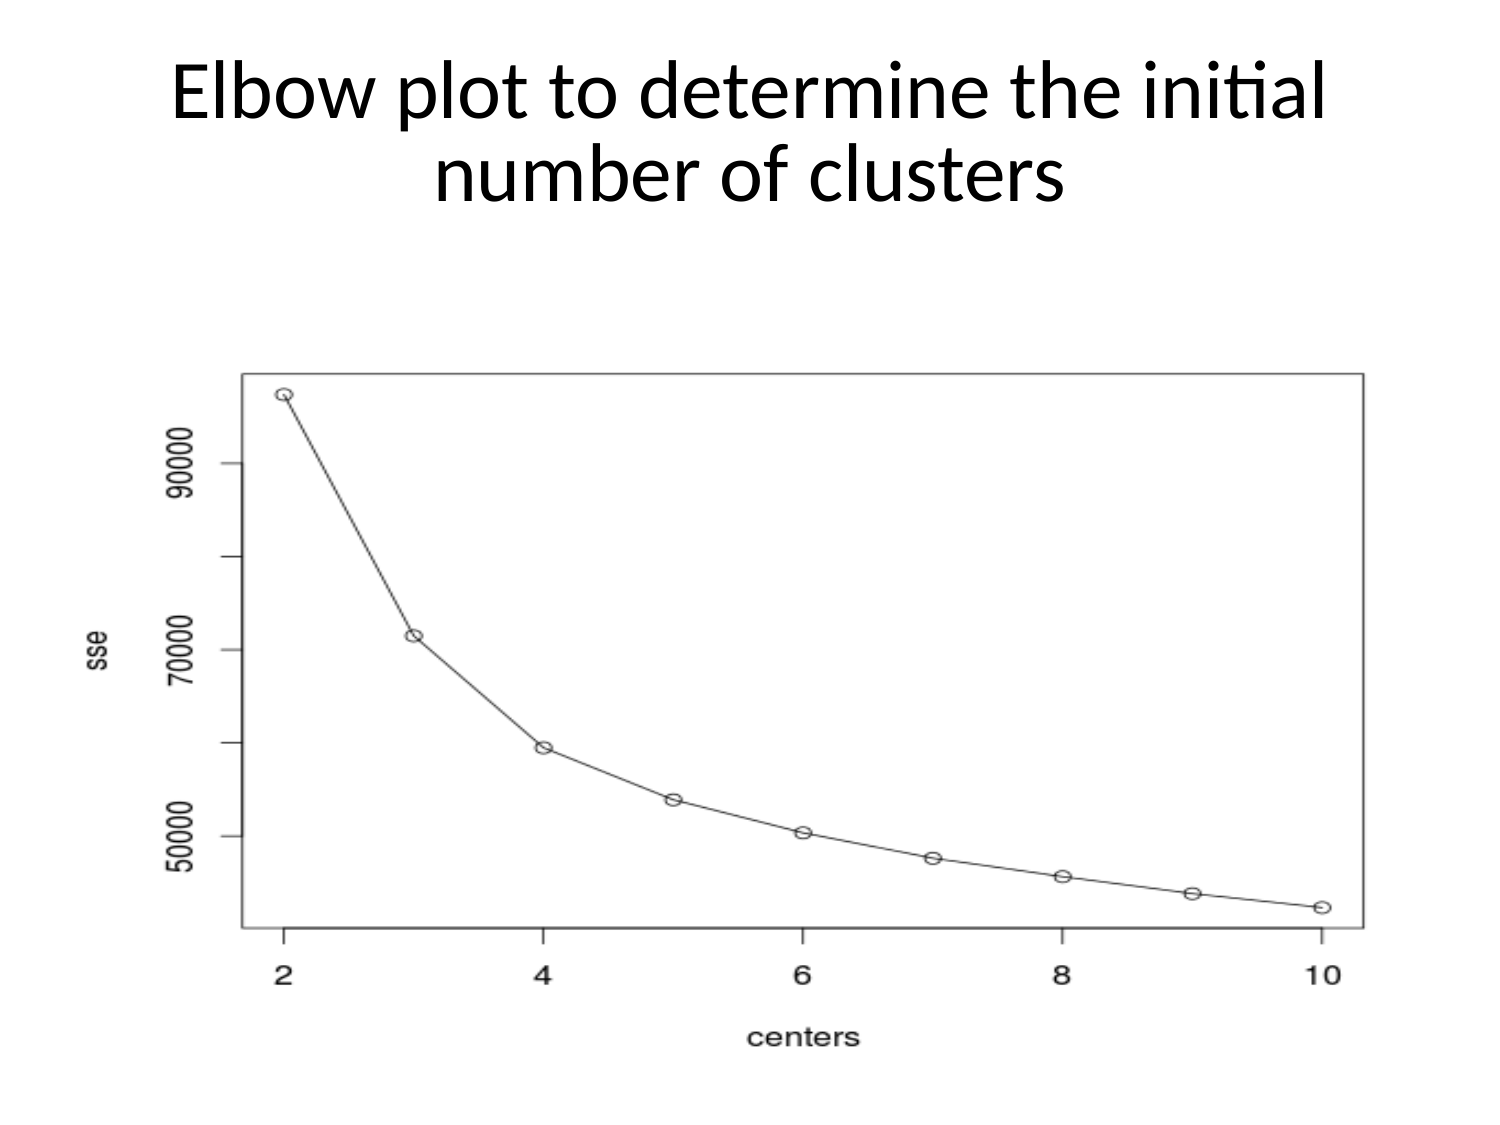

# Elbow plot to determine the initial number of clusters